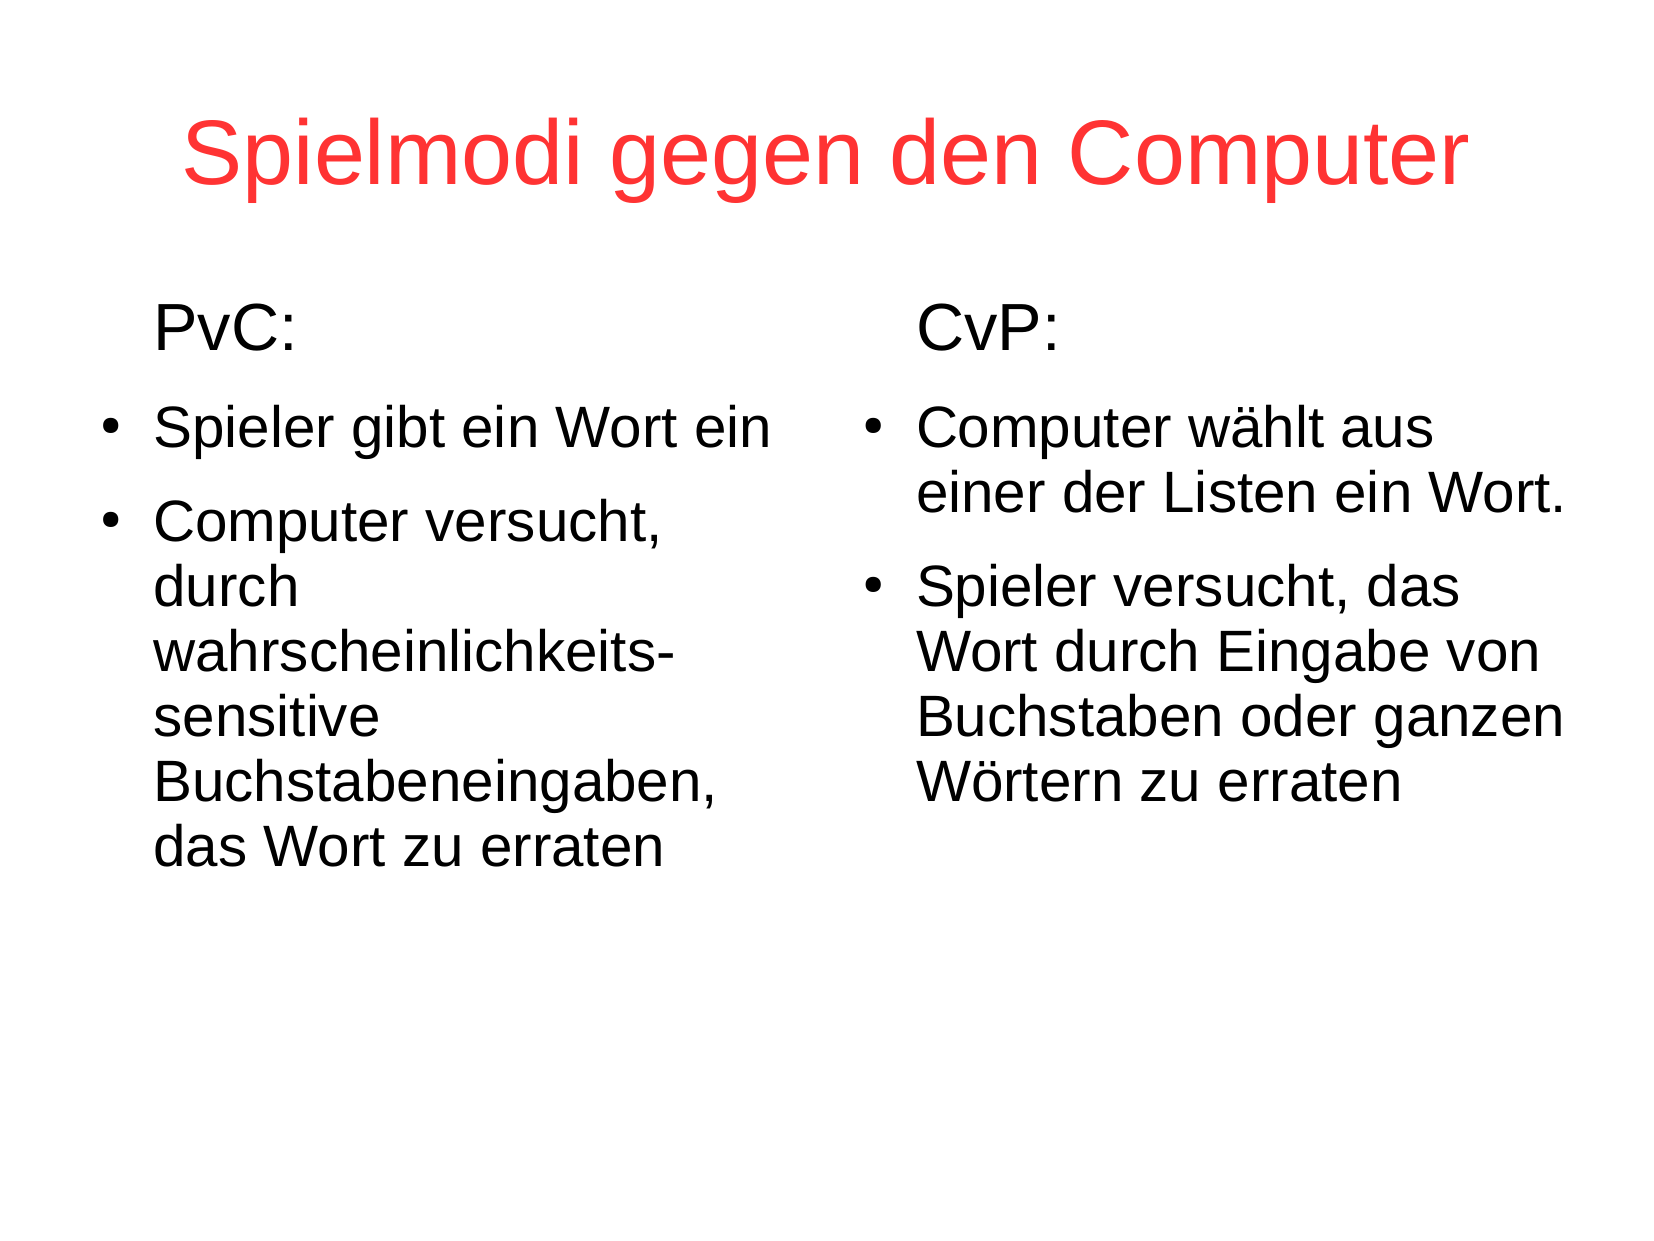

# Spielmodi gegen den Computer
PvC:
Spieler gibt ein Wort ein
Computer versucht, durch wahrscheinlichkeits-sensitive Buchstabeneingaben, das Wort zu erraten
CvP:
Computer wählt aus einer der Listen ein Wort.
Spieler versucht, das Wort durch Eingabe von Buchstaben oder ganzen Wörtern zu erraten